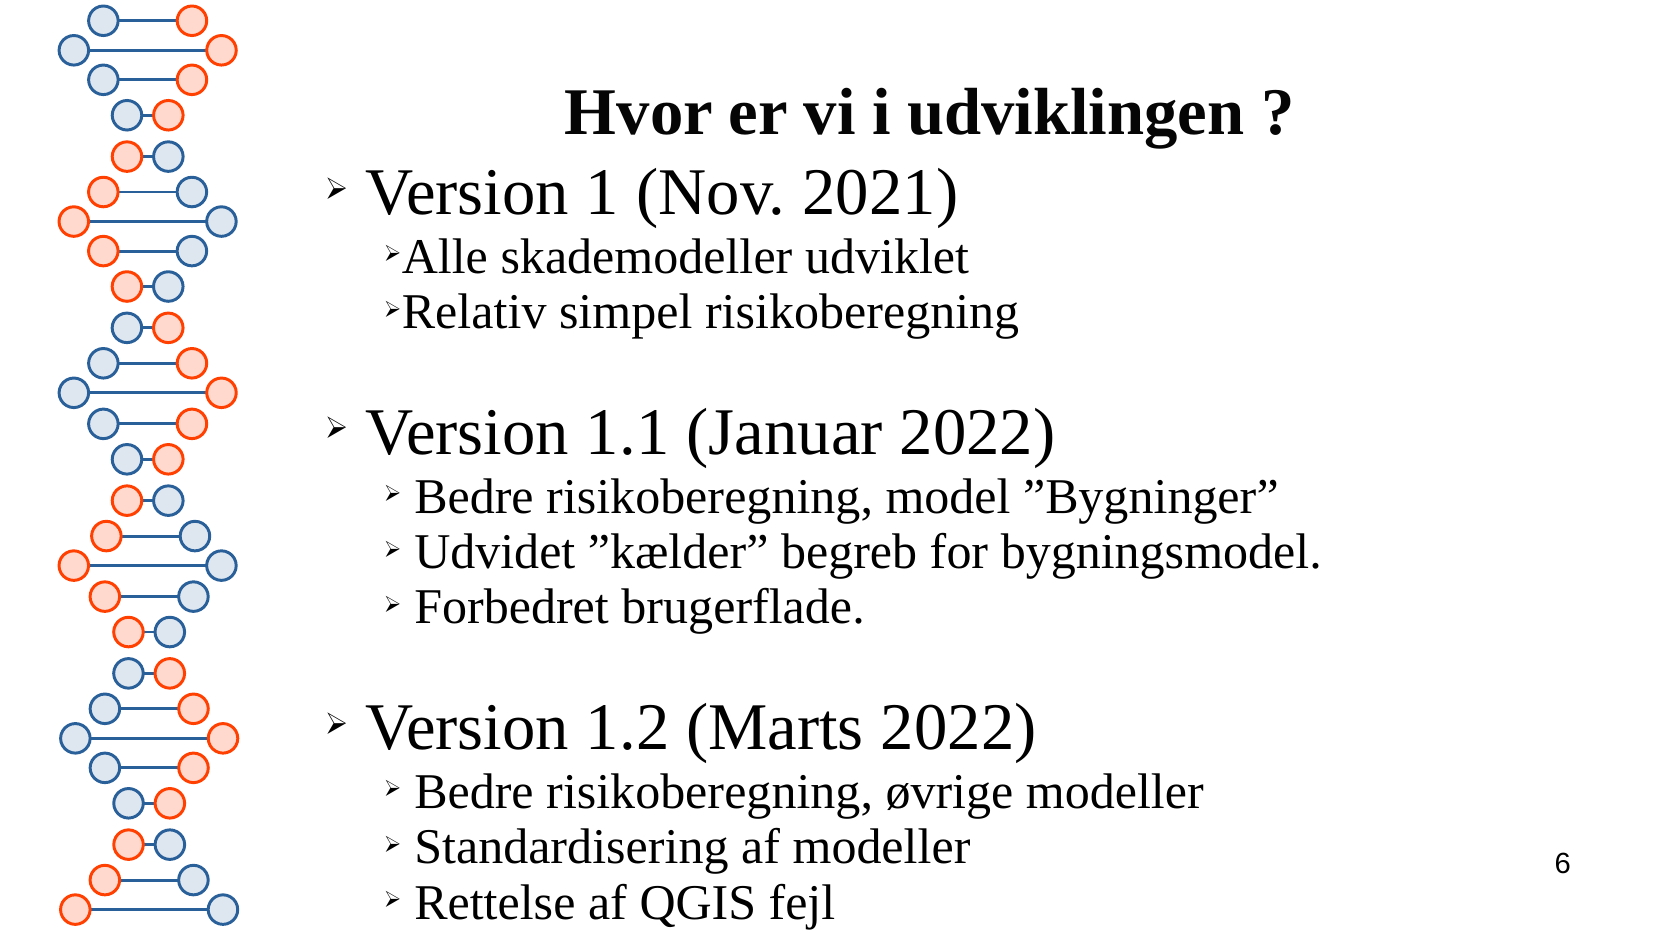

# Hvor er vi i udviklingen ?
 Version 1 (Nov. 2021)
Alle skademodeller udviklet
Relativ simpel risikoberegning
 Version 1.1 (Januar 2022)
 Bedre risikoberegning, model ”Bygninger”
 Udvidet ”kælder” begreb for bygningsmodel.
 Forbedret brugerflade.
 Version 1.2 (Marts 2022)
 Bedre risikoberegning, øvrige modeller
 Standardisering af modeller
 Rettelse af QGIS fejl
6